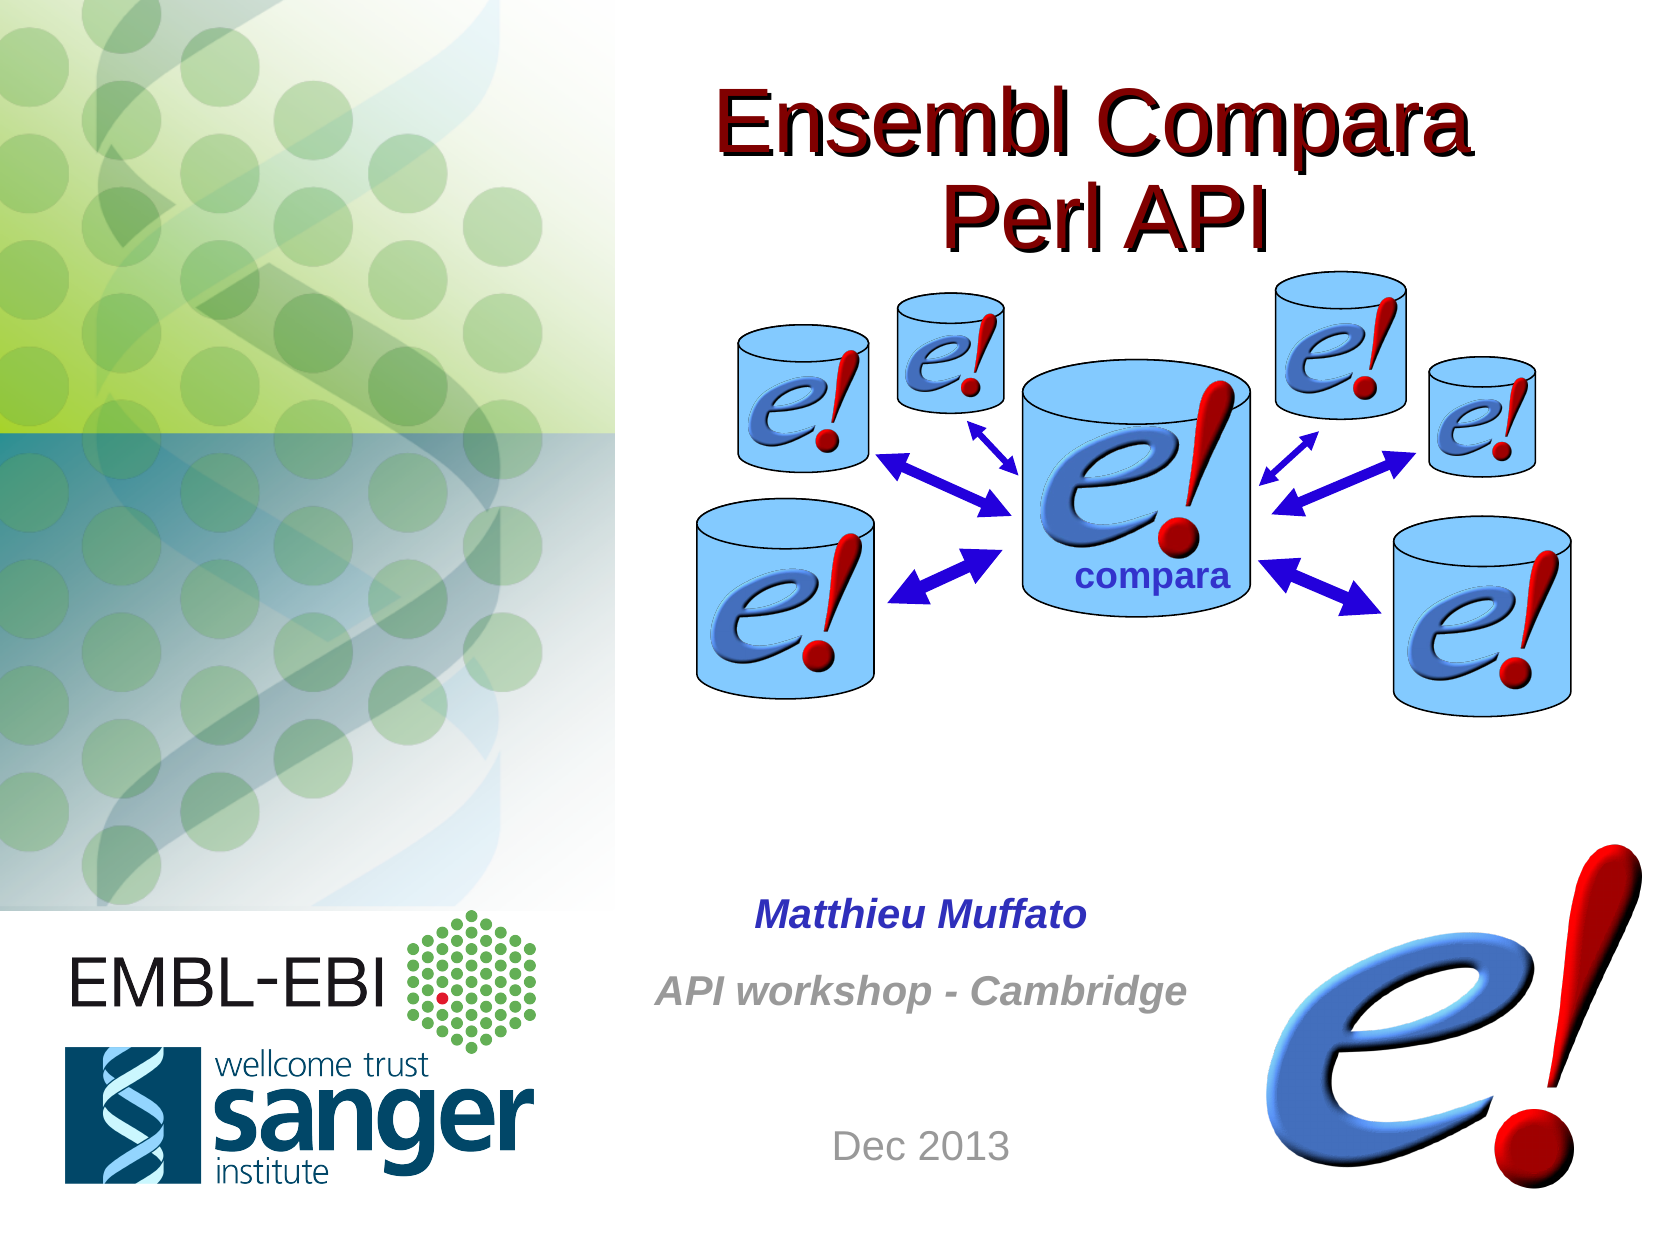

# Ensembl Compara Perl API
compara
Matthieu Muffato
API workshop - Cambridge
Dec 2013